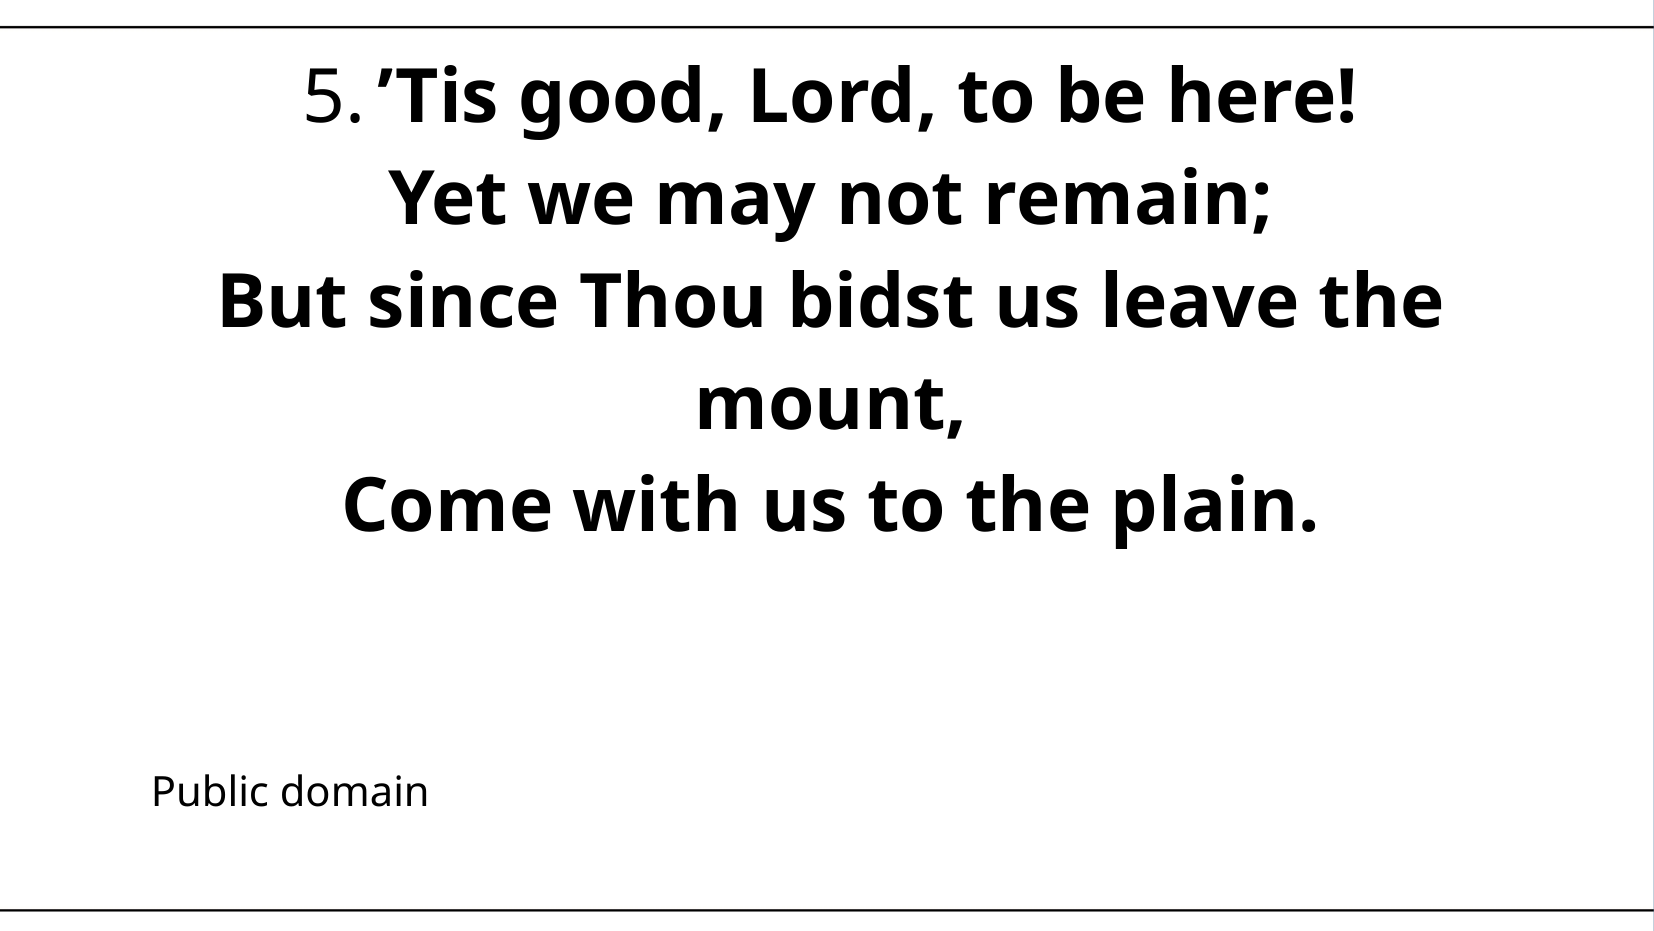

5.	’Tis good, Lord, to be here!
Yet we may not remain;
But since Thou bidst us leave the mount,
Come with us to the plain.
 Public domain